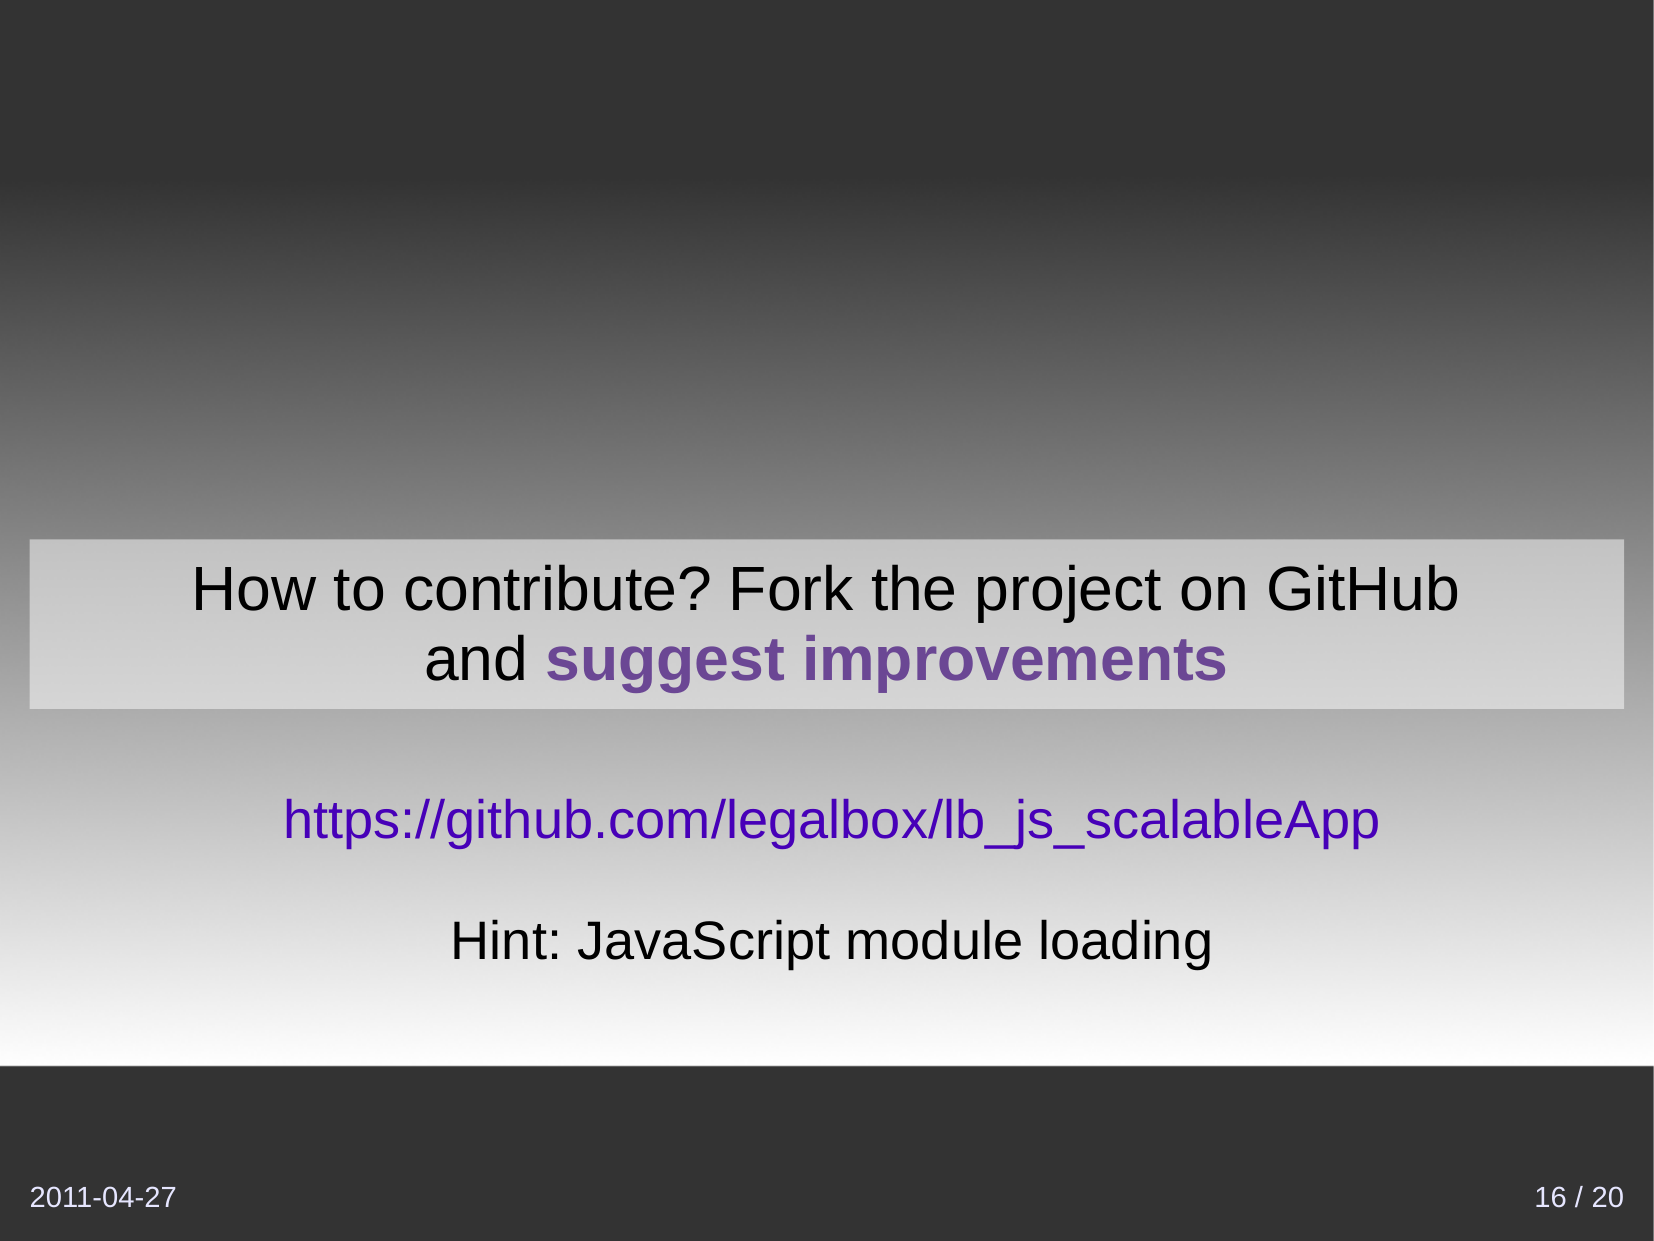

# How to contribute? Fork the project on GitHub and suggest improvements
https://github.com/legalbox/lb_js_scalableApp
Hint: JavaScript module loading
2011-04-27
16